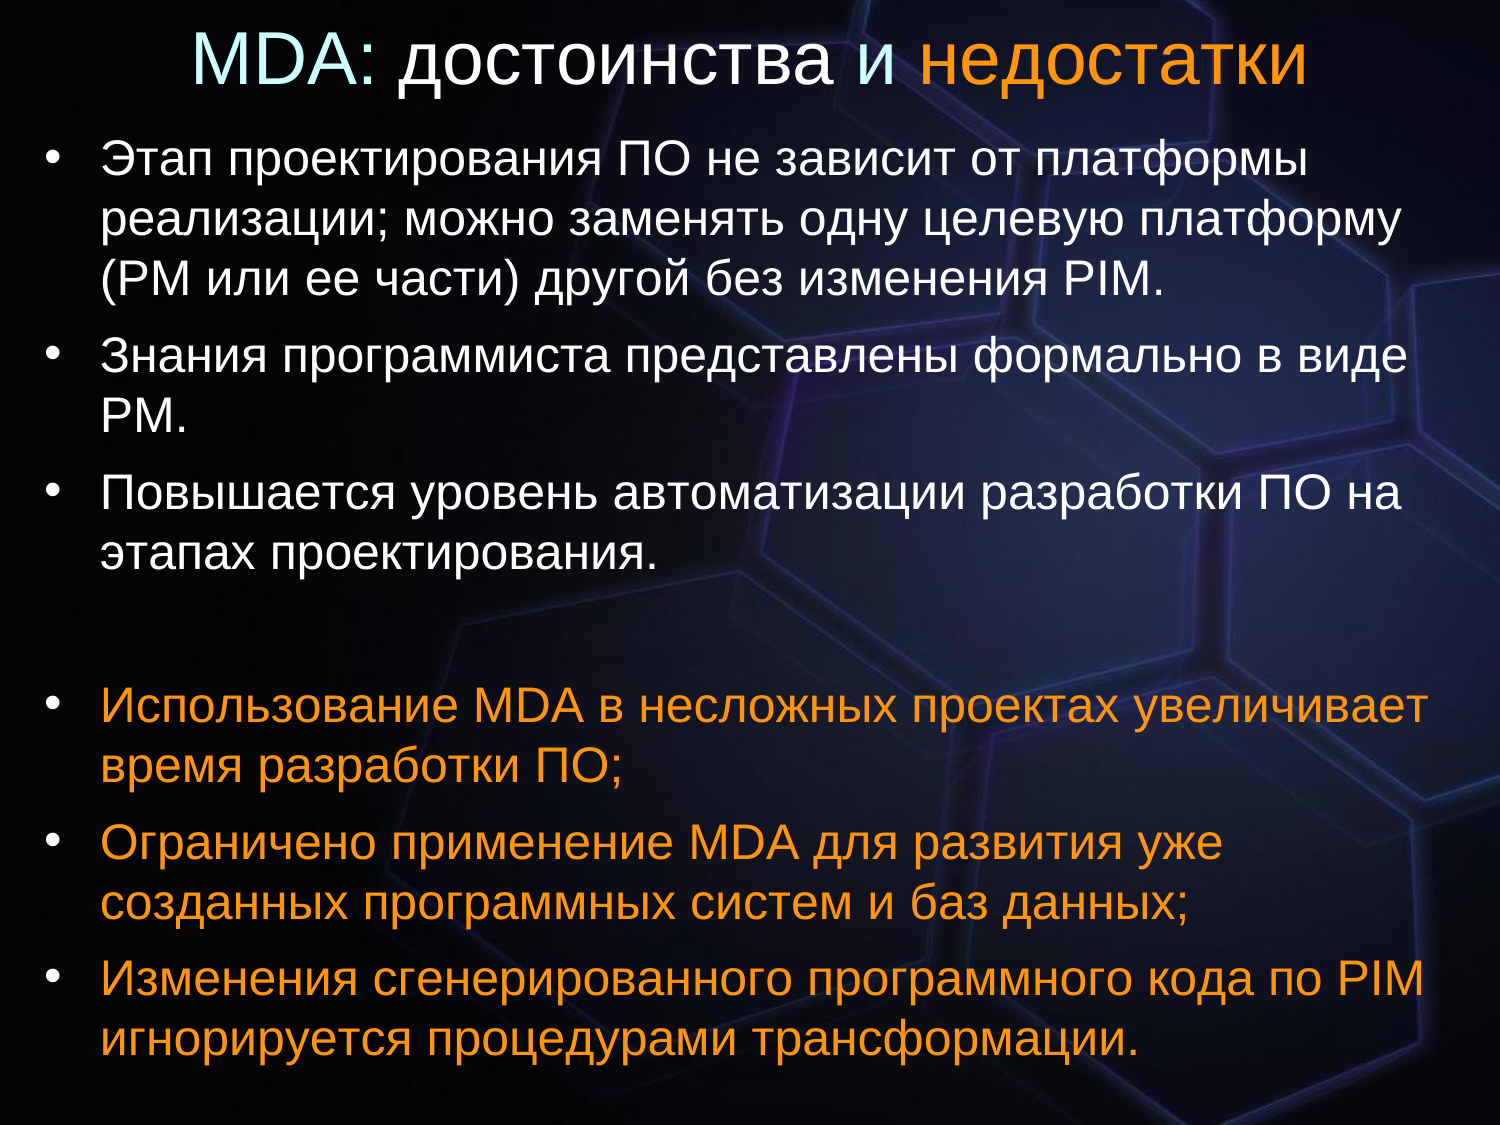

# MDA: достоинства и недостатки
Этап проектирования ПО не зависит от платформы реализации; можно заменять одну целевую платформу (PM или ее части) другой без изменения PIM.
Знания программиста представлены формально в виде PM.
Повышается уровень автоматизации разработки ПО на этапах проектирования.
Использование MDA в несложных проектах увеличивает время разработки ПО;
Ограничено применение MDA для развития уже созданных программных систем и баз данных;
Изменения сгенерированного программного кода по PIM игнорируется процедурами трансформации.